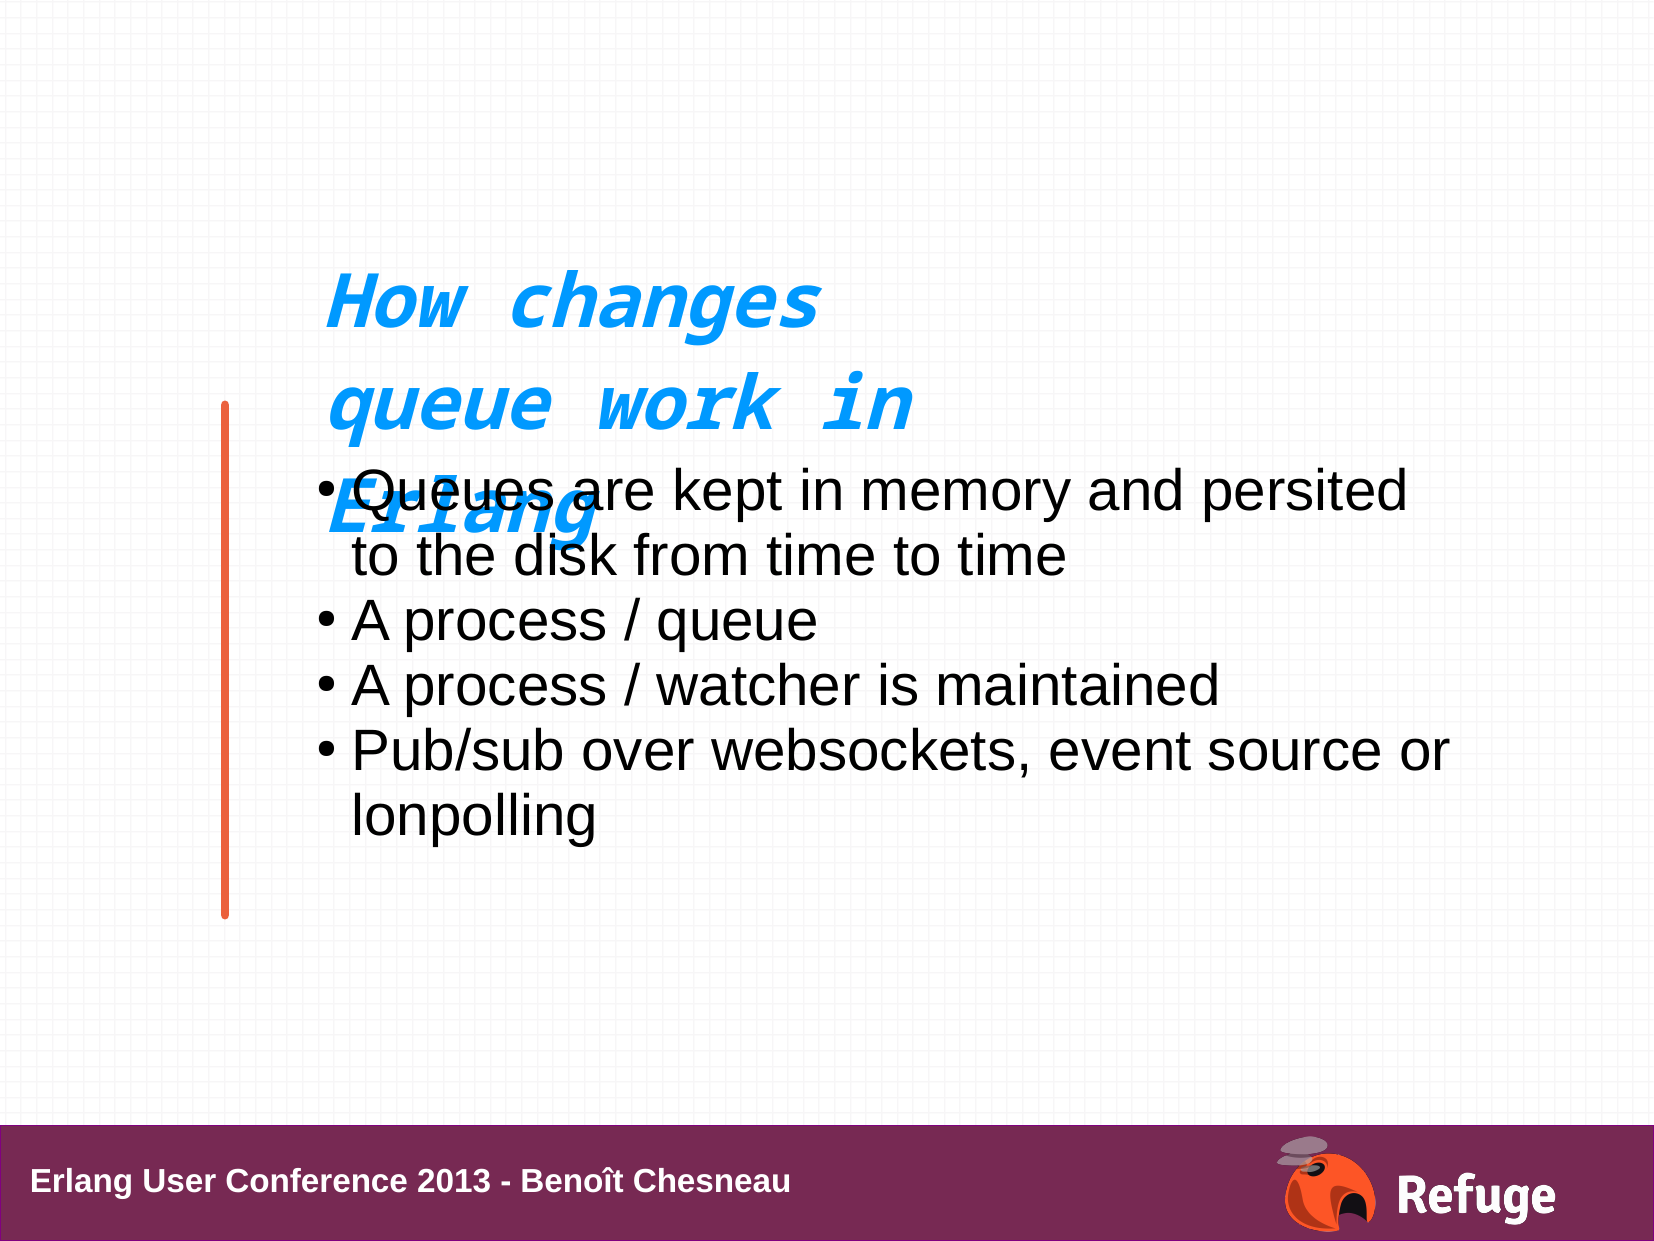

How changes queue work in Erlang
Queues are kept in memory and persited
to the disk from time to time
A process / queue
A process / watcher is maintained
Pub/sub over websockets, event source or
lonpolling
Erlang User Conference 2013 - Benoît Chesneau